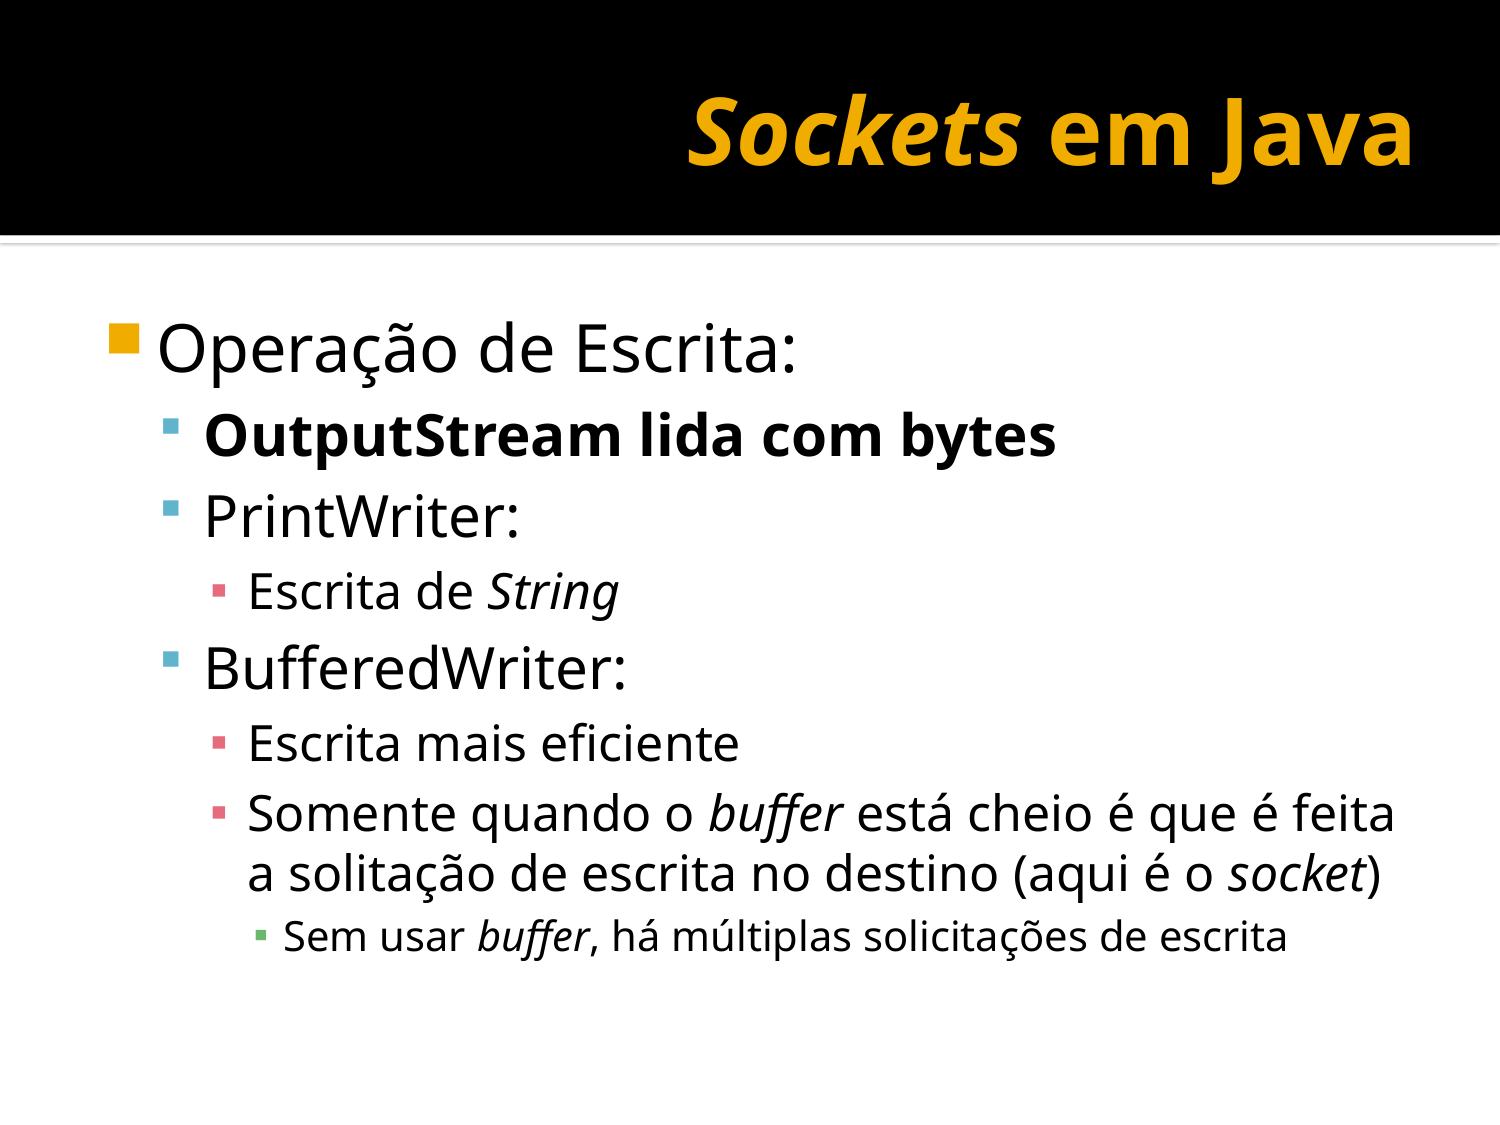

Sockets em Java
# Operação de Escrita:
OutputStream lida com bytes
PrintWriter:
Escrita de String
BufferedWriter:
Escrita mais eficiente
Somente quando o buffer está cheio é que é feita a solitação de escrita no destino (aqui é o socket)
Sem usar buffer, há múltiplas solicitações de escrita